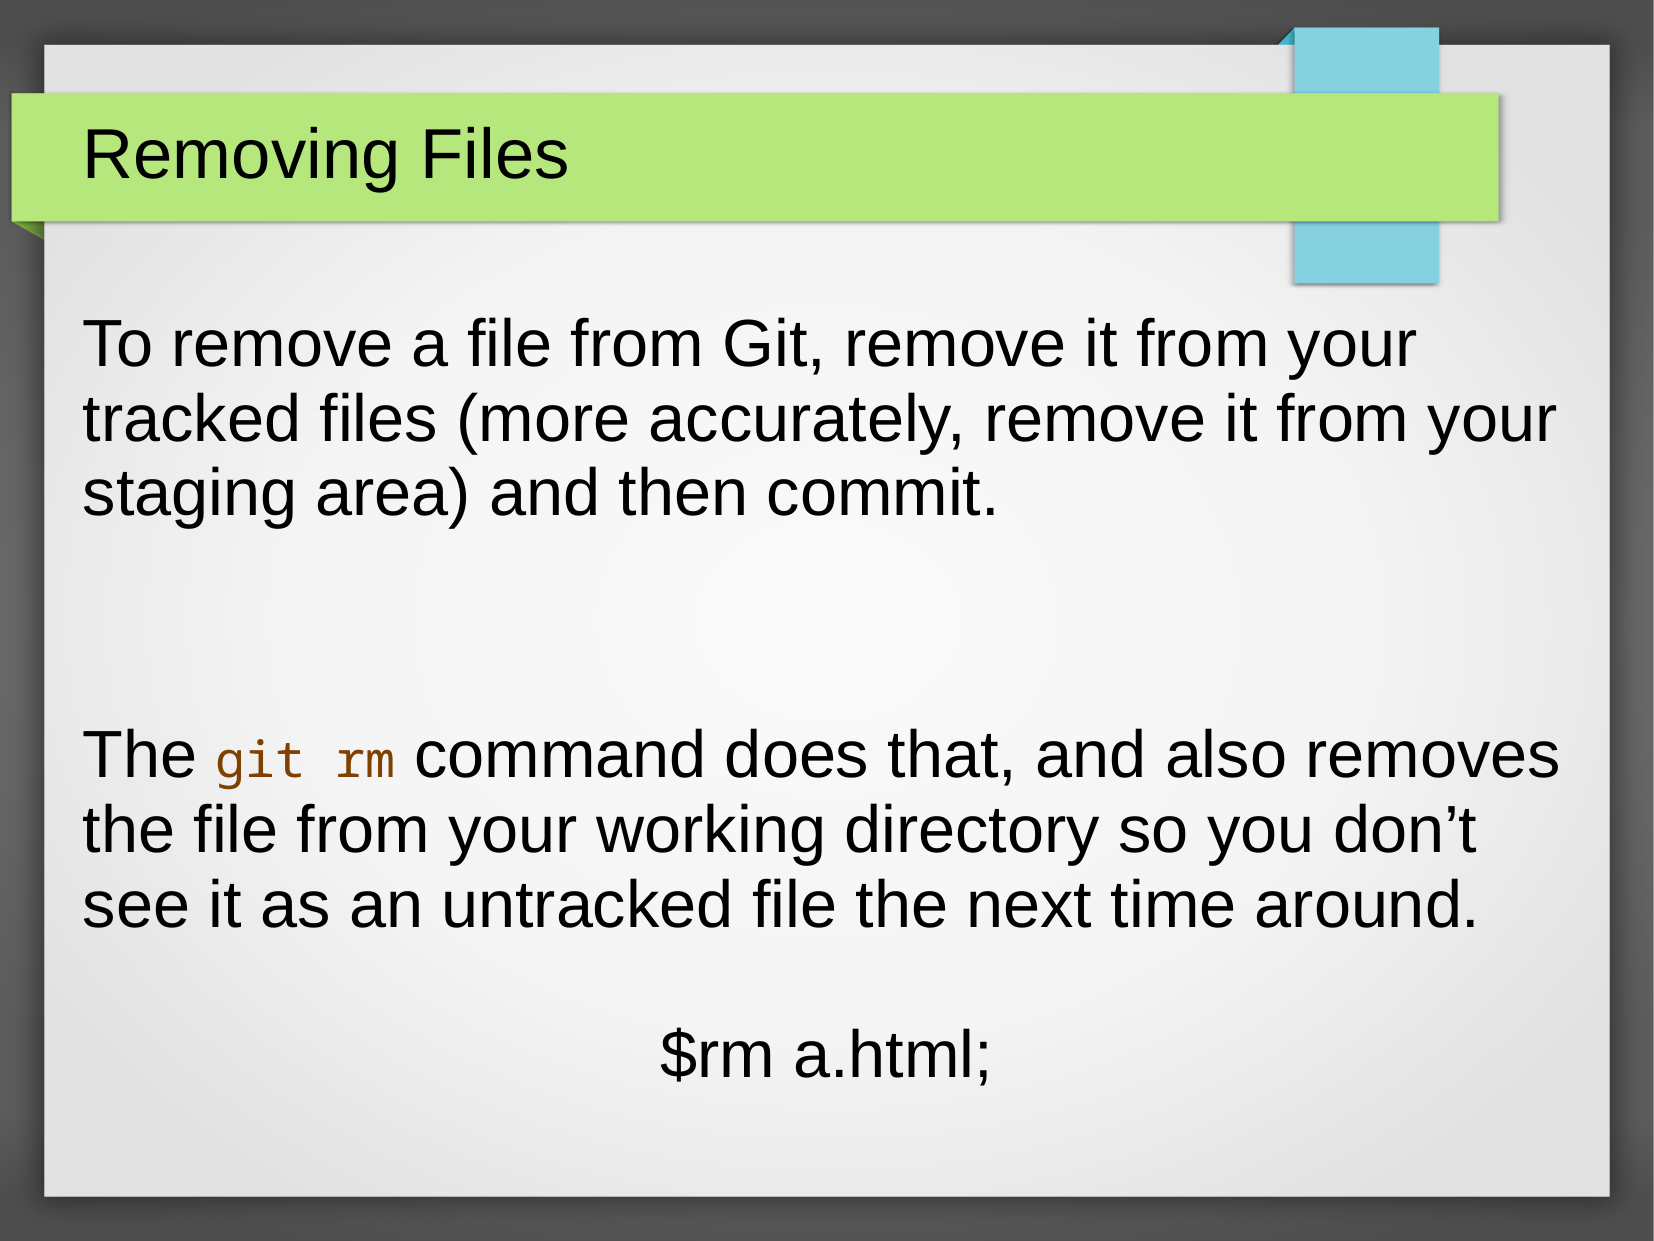

Removing Files
# To remove a file from Git, remove it from your tracked files (more accurately, remove it from your staging area) and then commit.
The git rm command does that, and also removes the file from your working directory so you don’t see it as an untracked file the next time around.
$rm a.html;